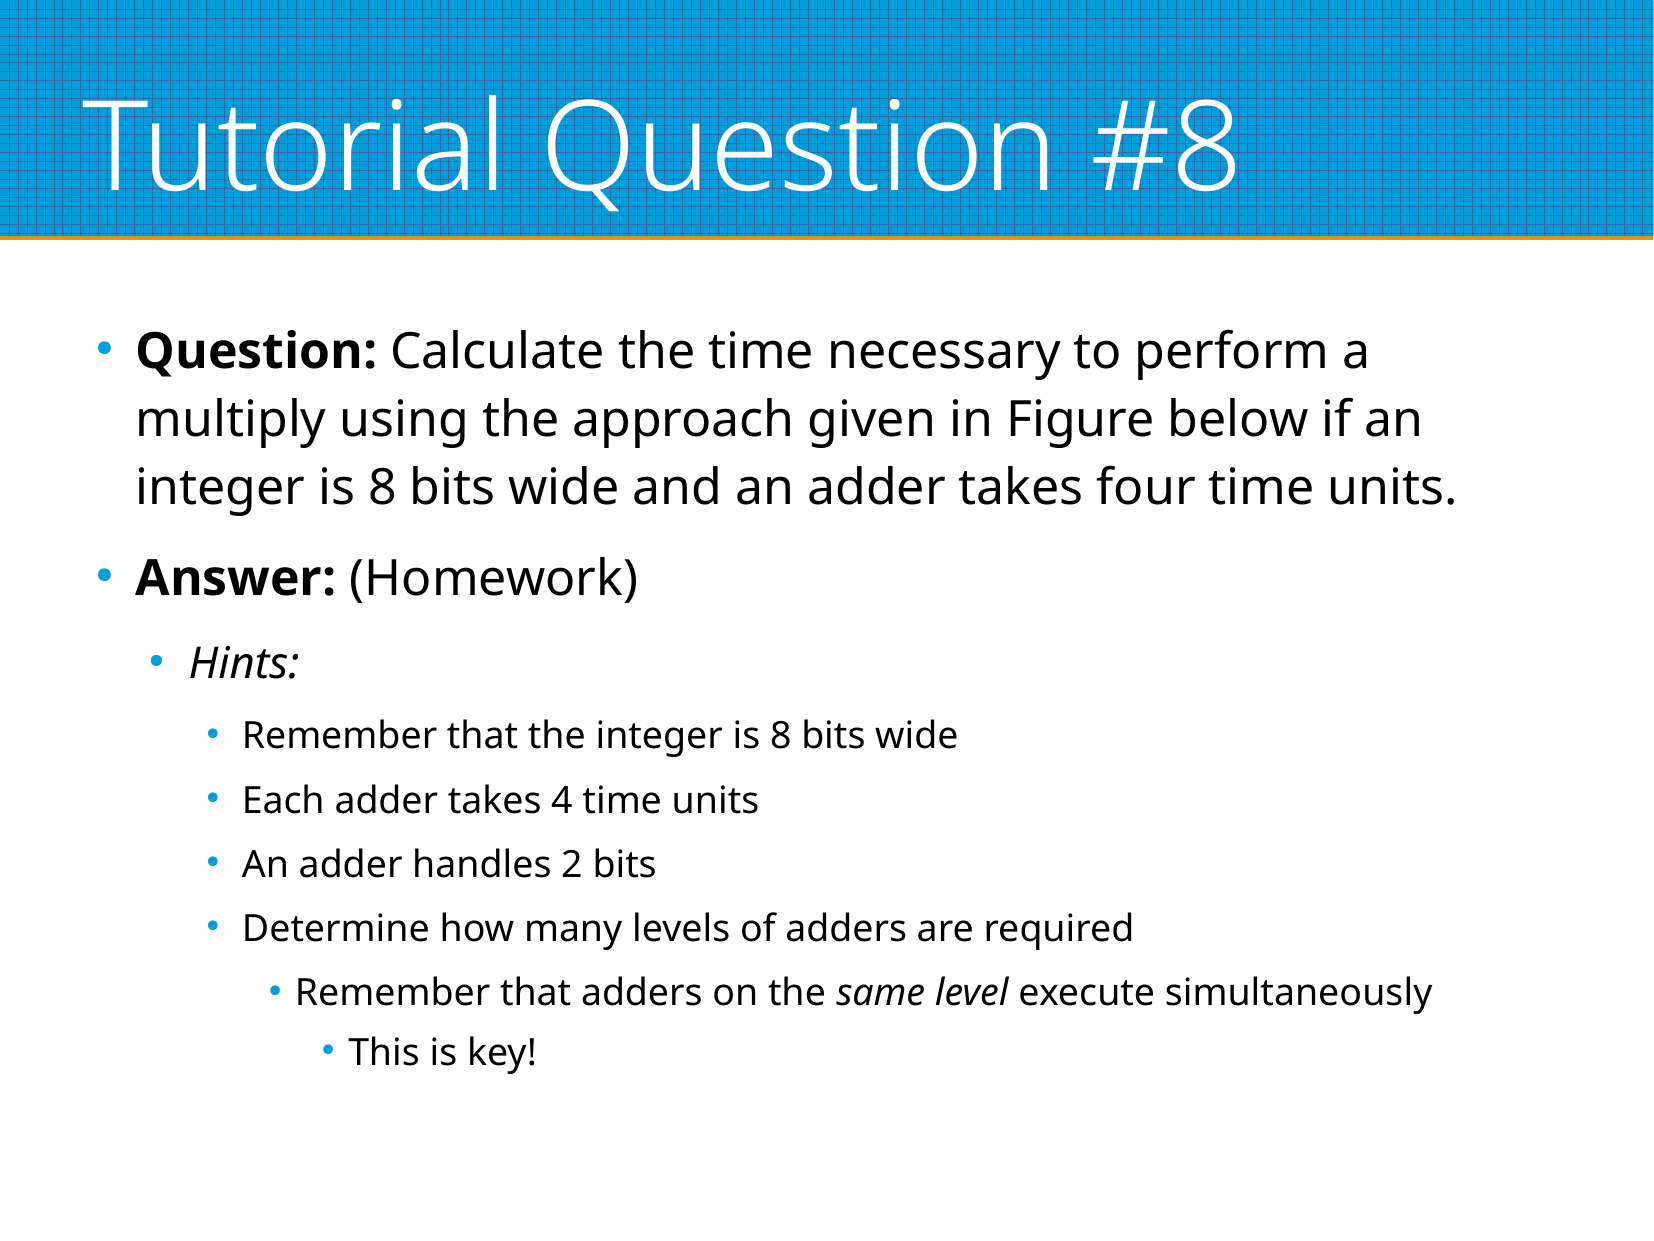

# Tutorial Question #8
Question: Calculate the time necessary to perform a multiply using the approach given in Figure below if an integer is 8 bits wide and an adder takes four time units.
Answer: (Homework)
Hints:
Remember that the integer is 8 bits wide
Each adder takes 4 time units
An adder handles 2 bits
Determine how many levels of adders are required
Remember that adders on the same level execute simultaneously
This is key!